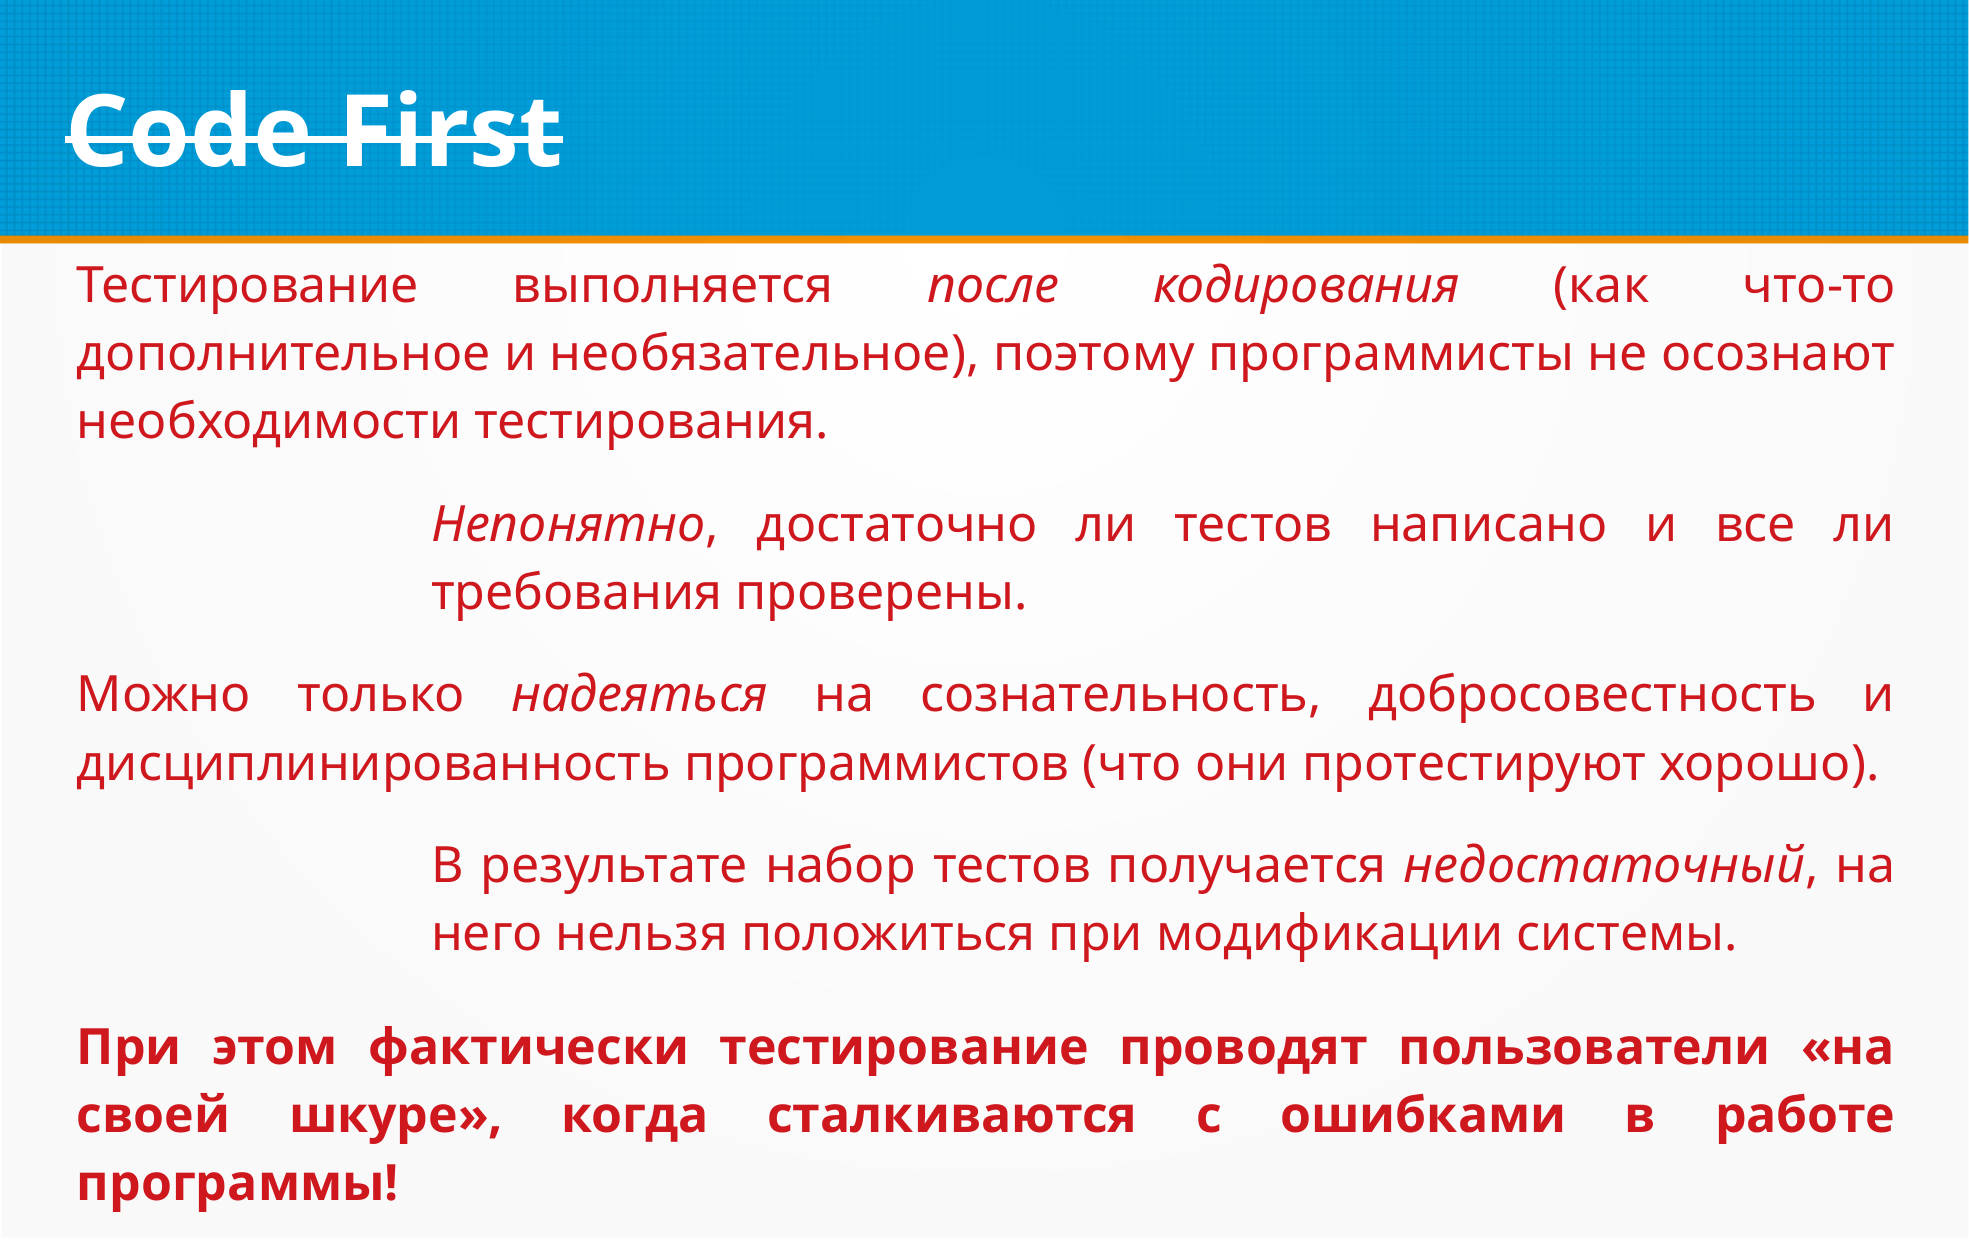

Code First
Тестирование выполняется после кодирования (как что-то дополнительное и необязательное), поэтому программисты не осознают необходимости тестирования.
Непонятно, достаточно ли тестов написано и все ли требования проверены.
Можно только надеяться на сознательность, добросовестность и дисциплинированность программистов (что они протестируют хорошо).
В результате набор тестов получается недостаточный, на него нельзя положиться при модификации системы.
При этом фактически тестирование проводят пользователи «на своей шкуре», когда сталкиваются с ошибками в работе программы!